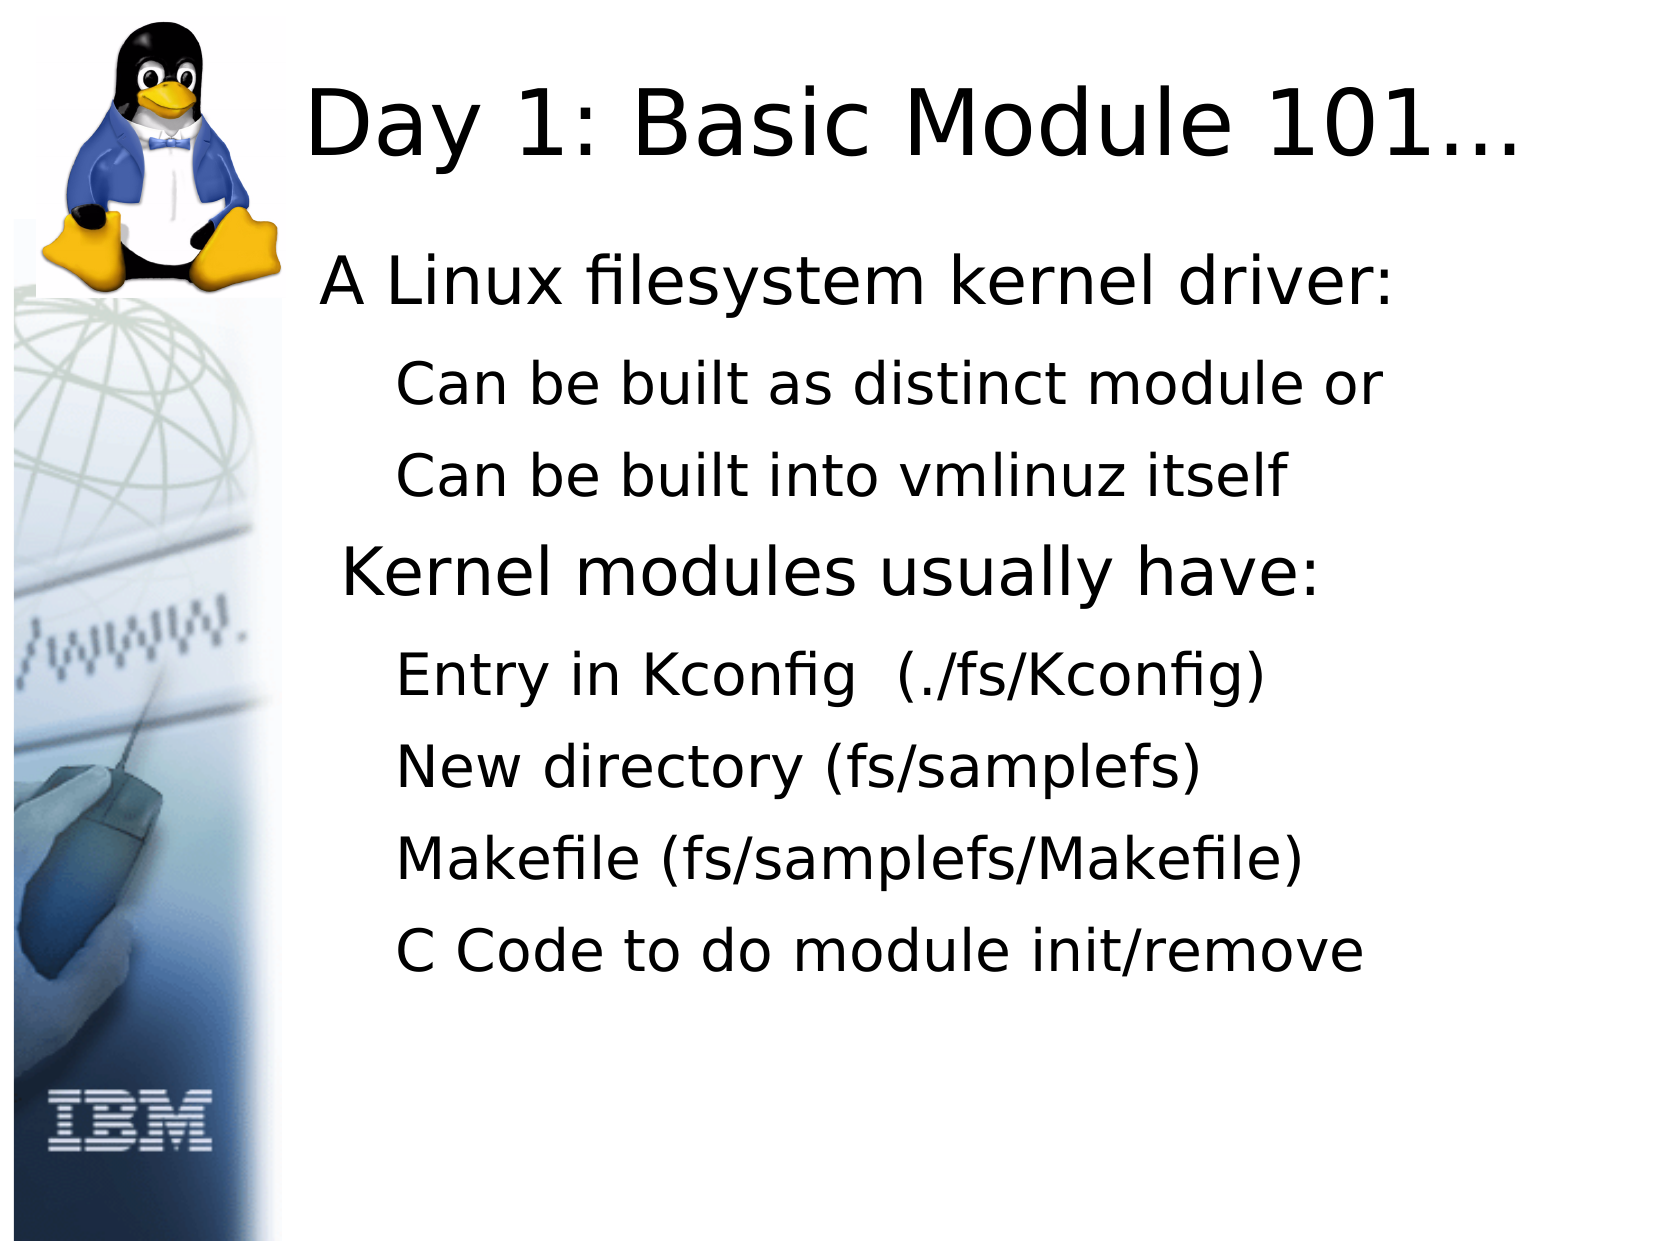

# Day 1: Basic Module 101...
A Linux filesystem kernel driver:
Can be built as distinct module or
Can be built into vmlinuz itself
 Kernel modules usually have:
Entry in Kconfig (./fs/Kconfig)
New directory (fs/samplefs)
Makefile (fs/samplefs/Makefile)
C Code to do module init/remove